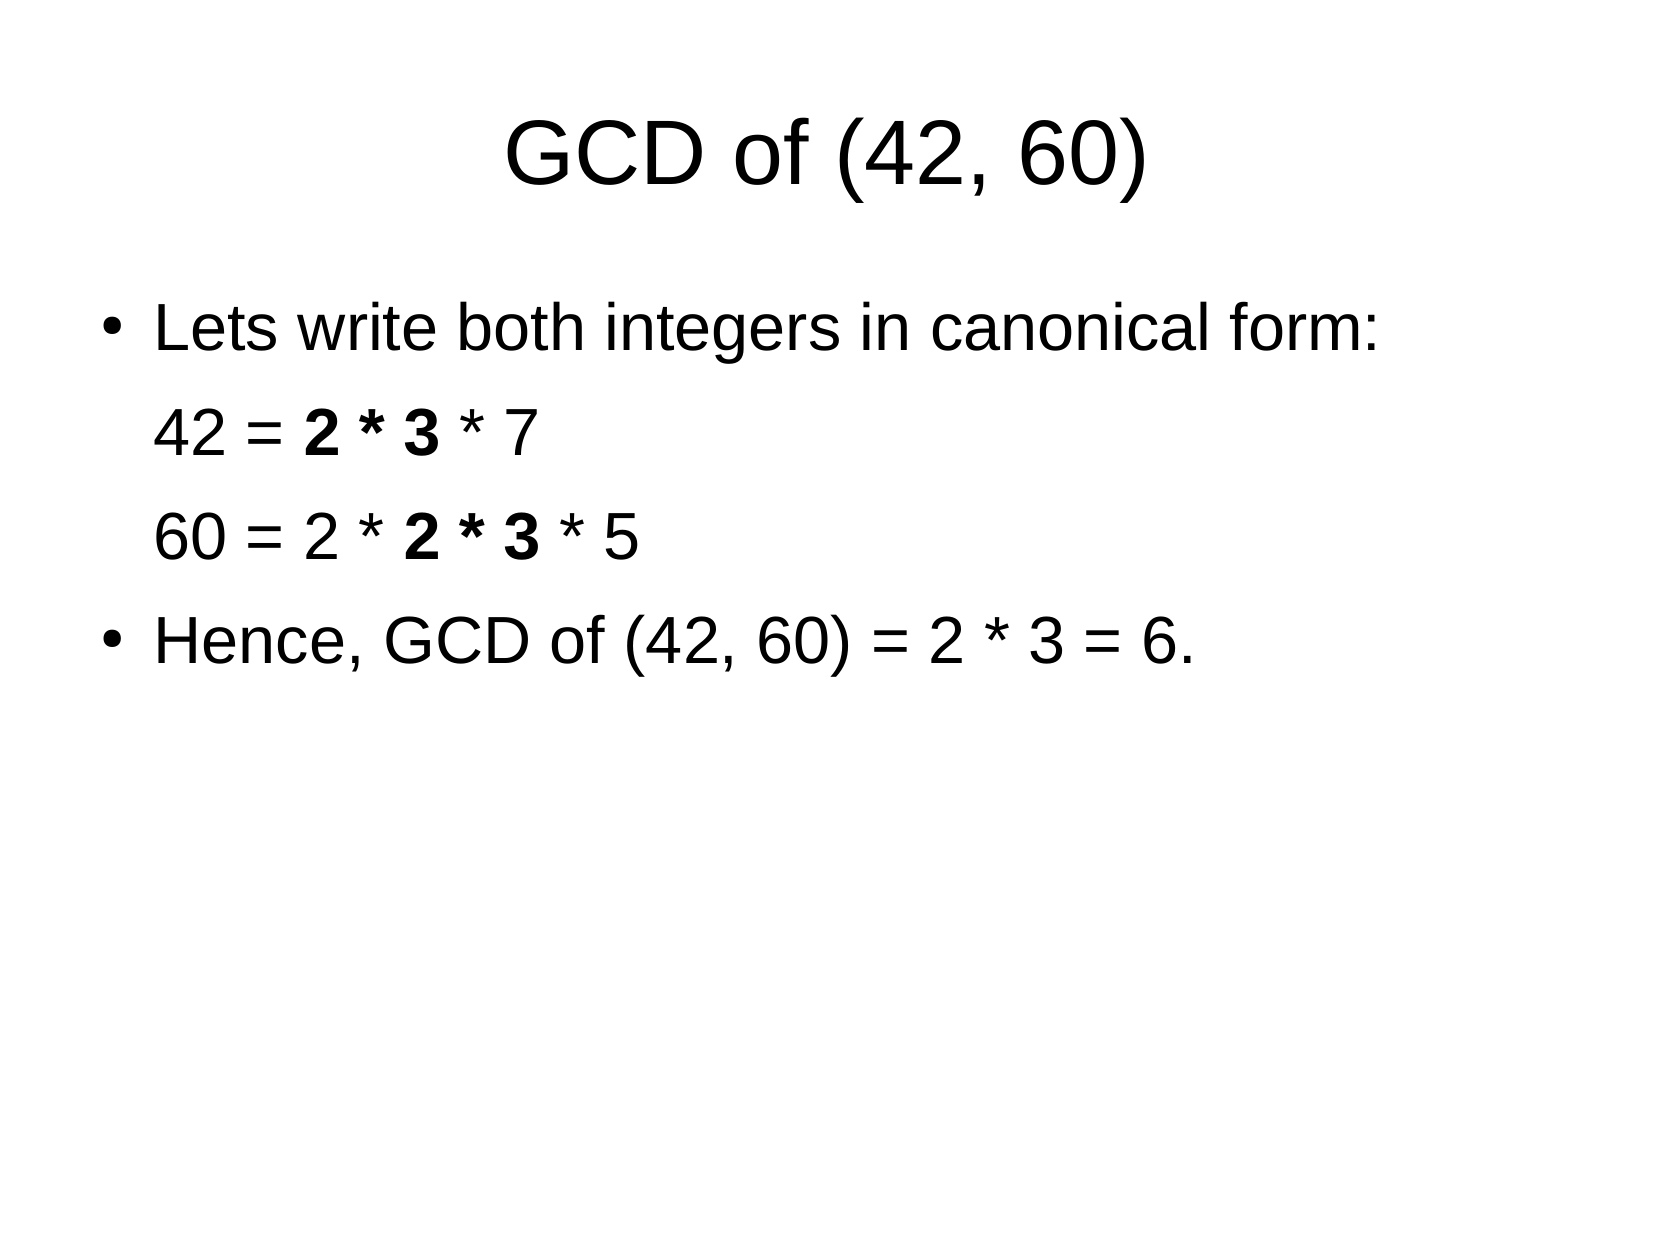

# GCD of (42, 60)
Lets write both integers in canonical form:
42 = 2 * 3 * 7
60 = 2 * 2 * 3 * 5
Hence, GCD of (42, 60) = 2 * 3 = 6.